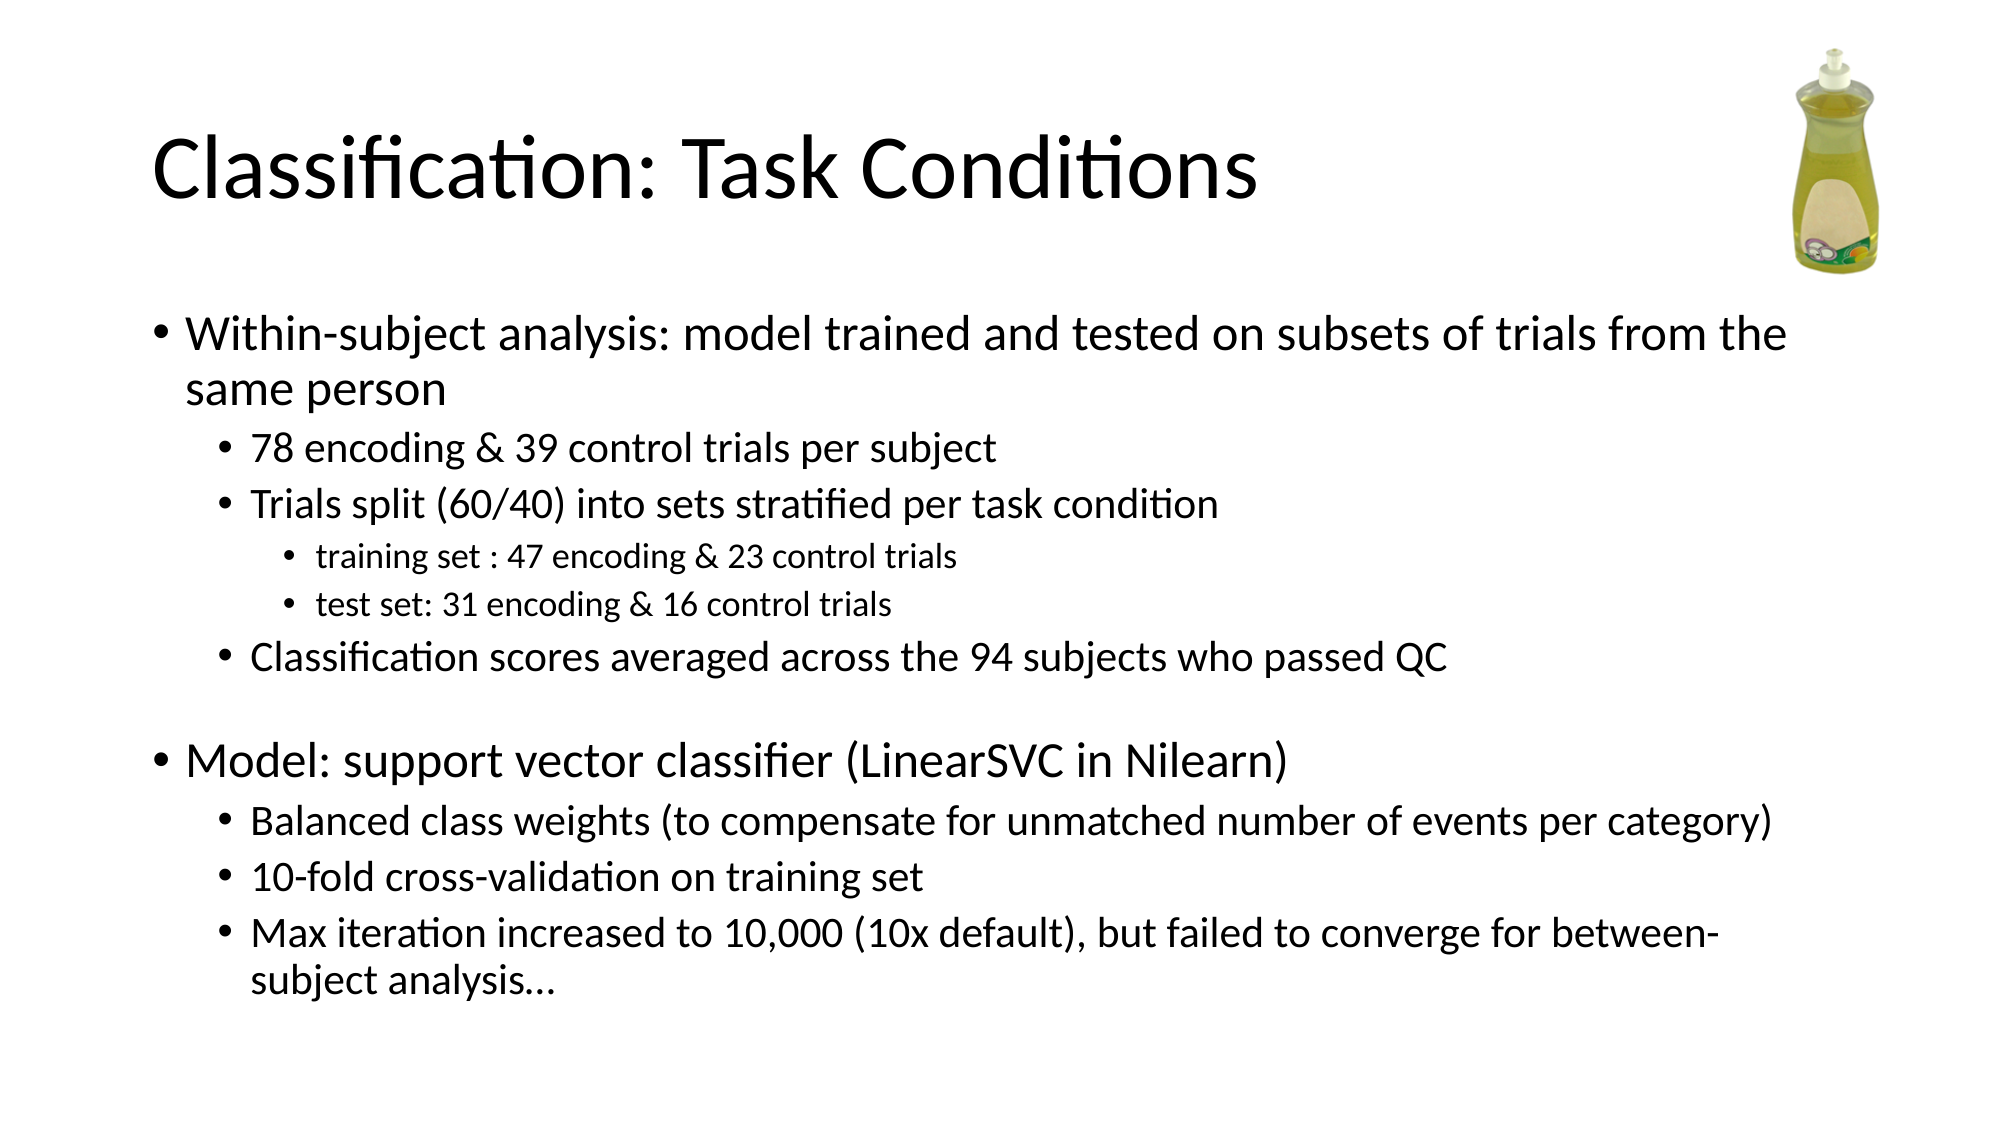

# Classification: Task Conditions
Within-subject analysis: model trained and tested on subsets of trials from the same person
78 encoding & 39 control trials per subject
Trials split (60/40) into sets stratified per task condition
training set : 47 encoding & 23 control trials
test set: 31 encoding & 16 control trials
Classification scores averaged across the 94 subjects who passed QC
Model: support vector classifier (LinearSVC in Nilearn)
Balanced class weights (to compensate for unmatched number of events per category)
10-fold cross-validation on training set
Max iteration increased to 10,000 (10x default), but failed to converge for between-subject analysis…